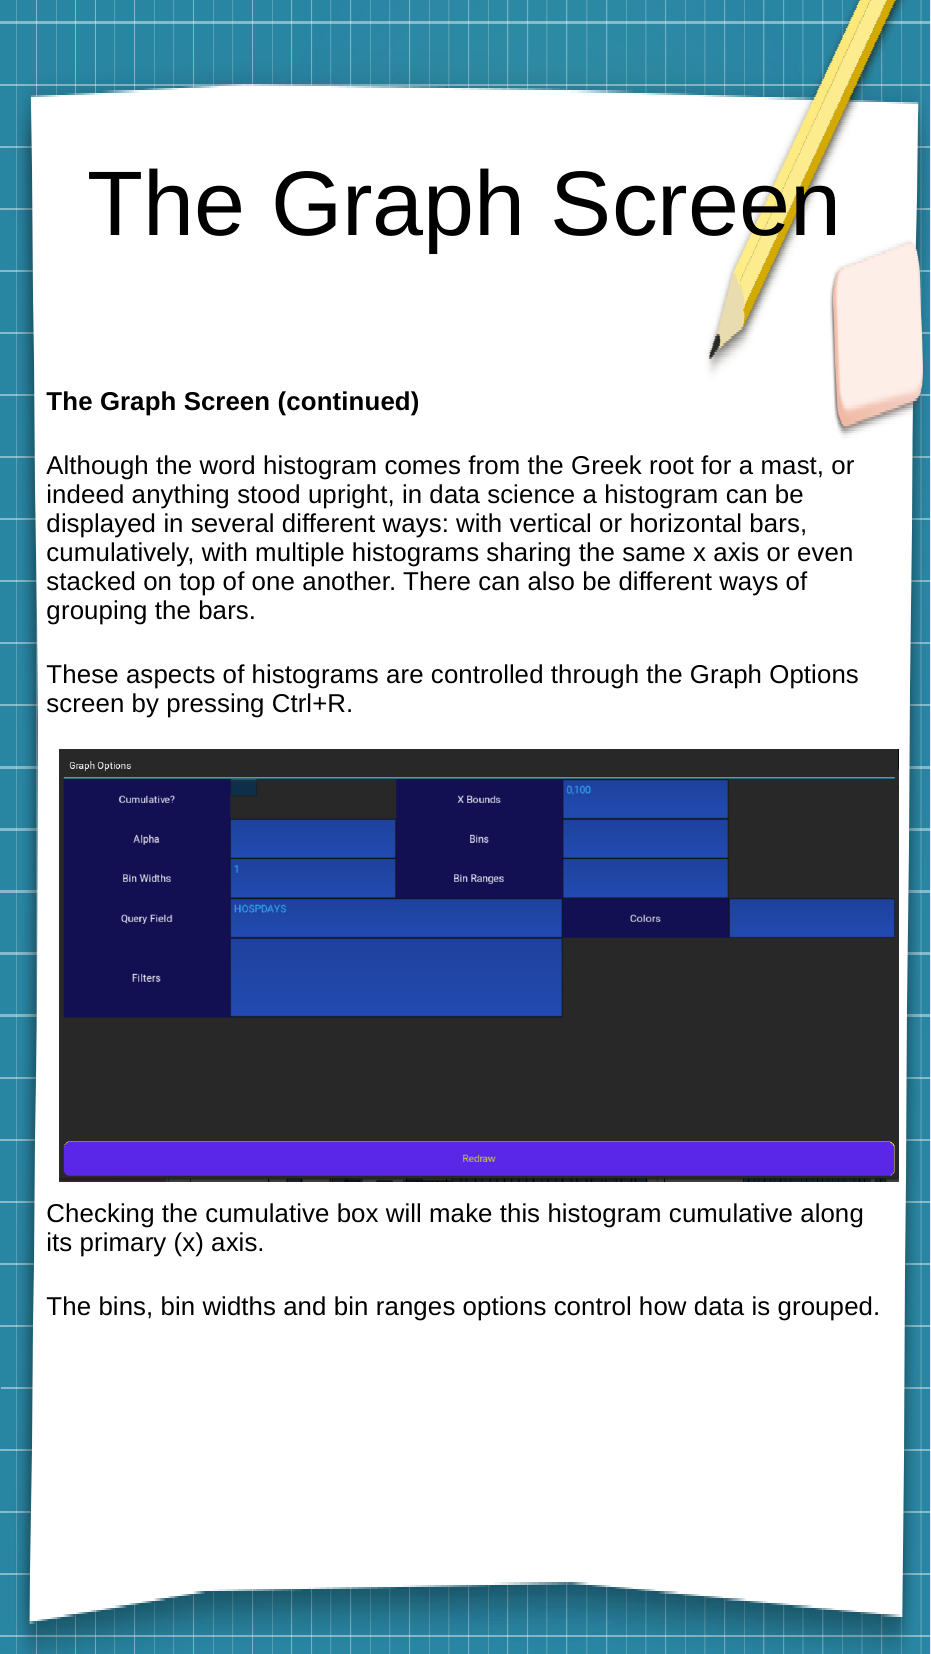

# The Graph Screen
The Graph Screen (continued)
Although the word histogram comes from the Greek root for a mast, or indeed anything stood upright, in data science a histogram can be displayed in several different ways: with vertical or horizontal bars, cumulatively, with multiple histograms sharing the same x axis or even stacked on top of one another. There can also be different ways of grouping the bars.
These aspects of histograms are controlled through the Graph Options screen by pressing Ctrl+R.
Checking the cumulative box will make this histogram cumulative along its primary (x) axis.
The bins, bin widths and bin ranges options control how data is grouped.